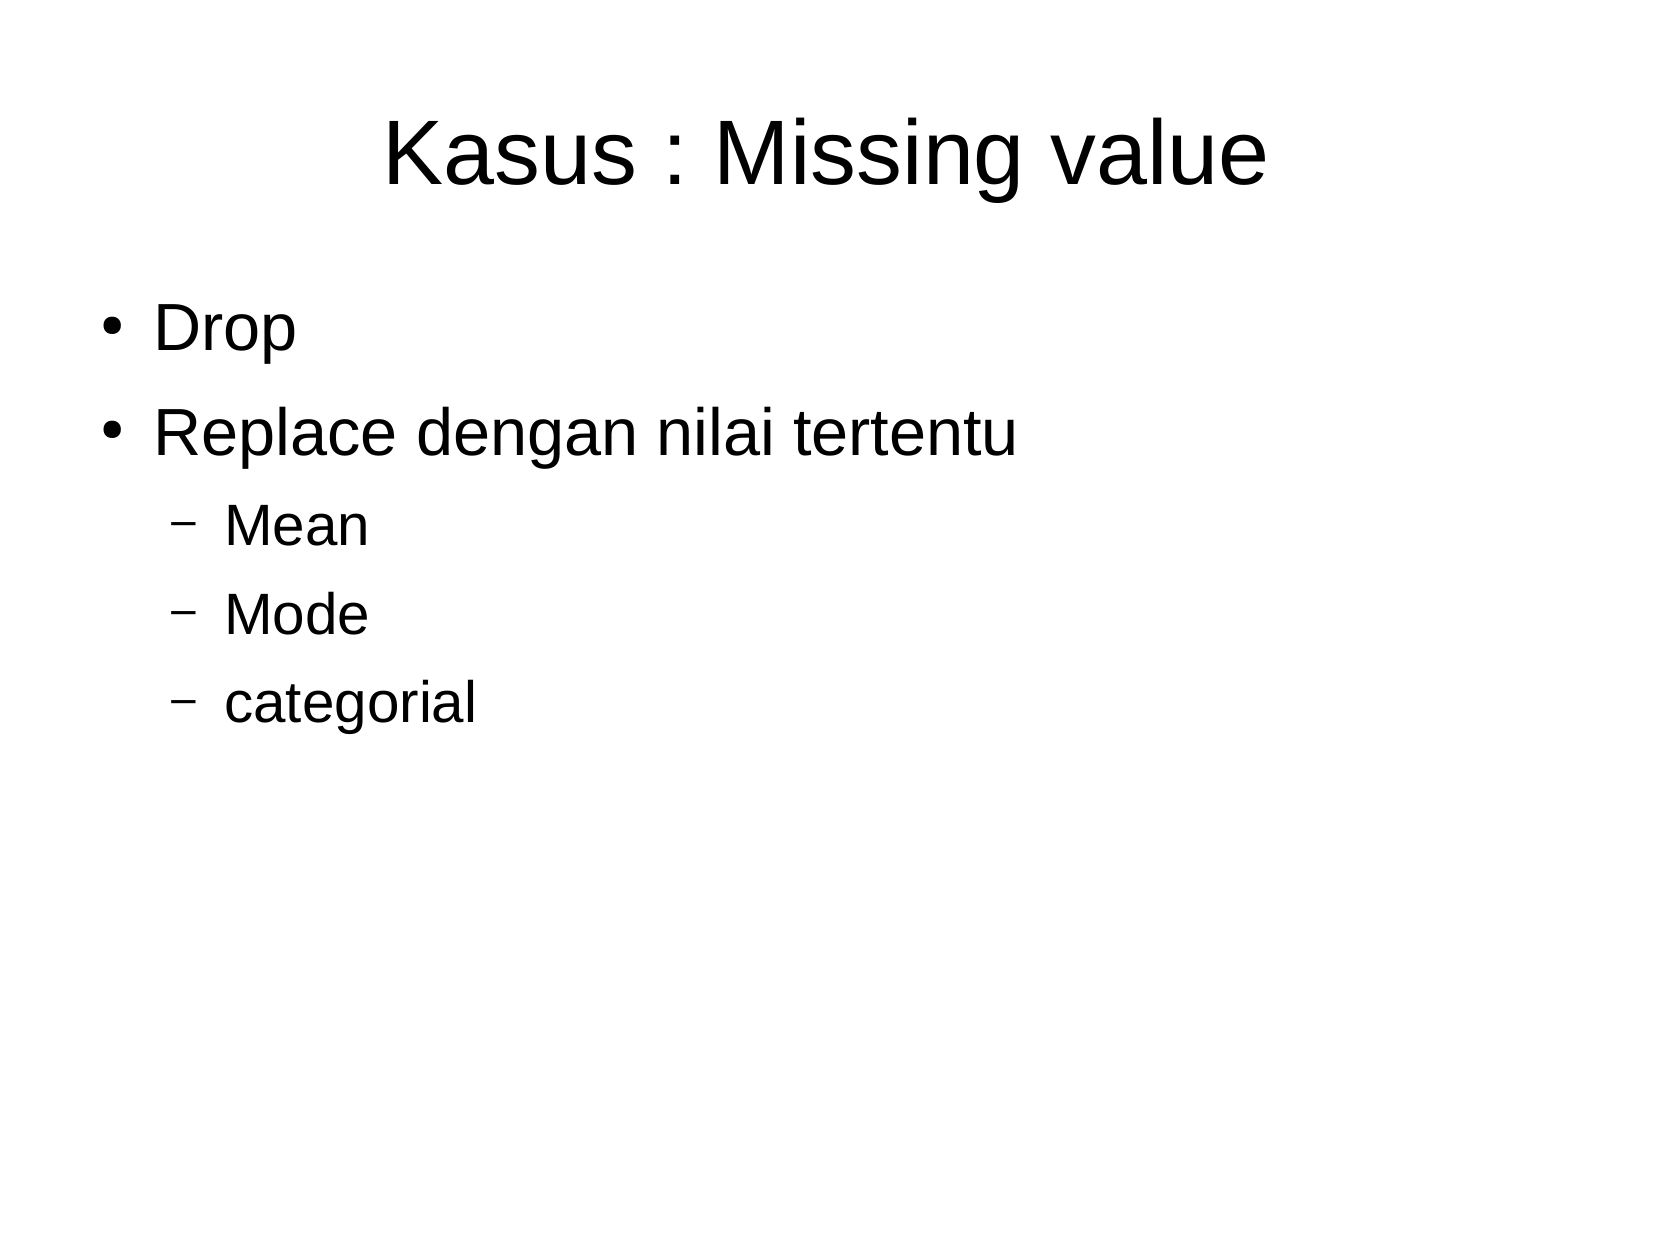

# Kasus : Missing value
Drop
Replace dengan nilai tertentu
Mean
Mode
categorial